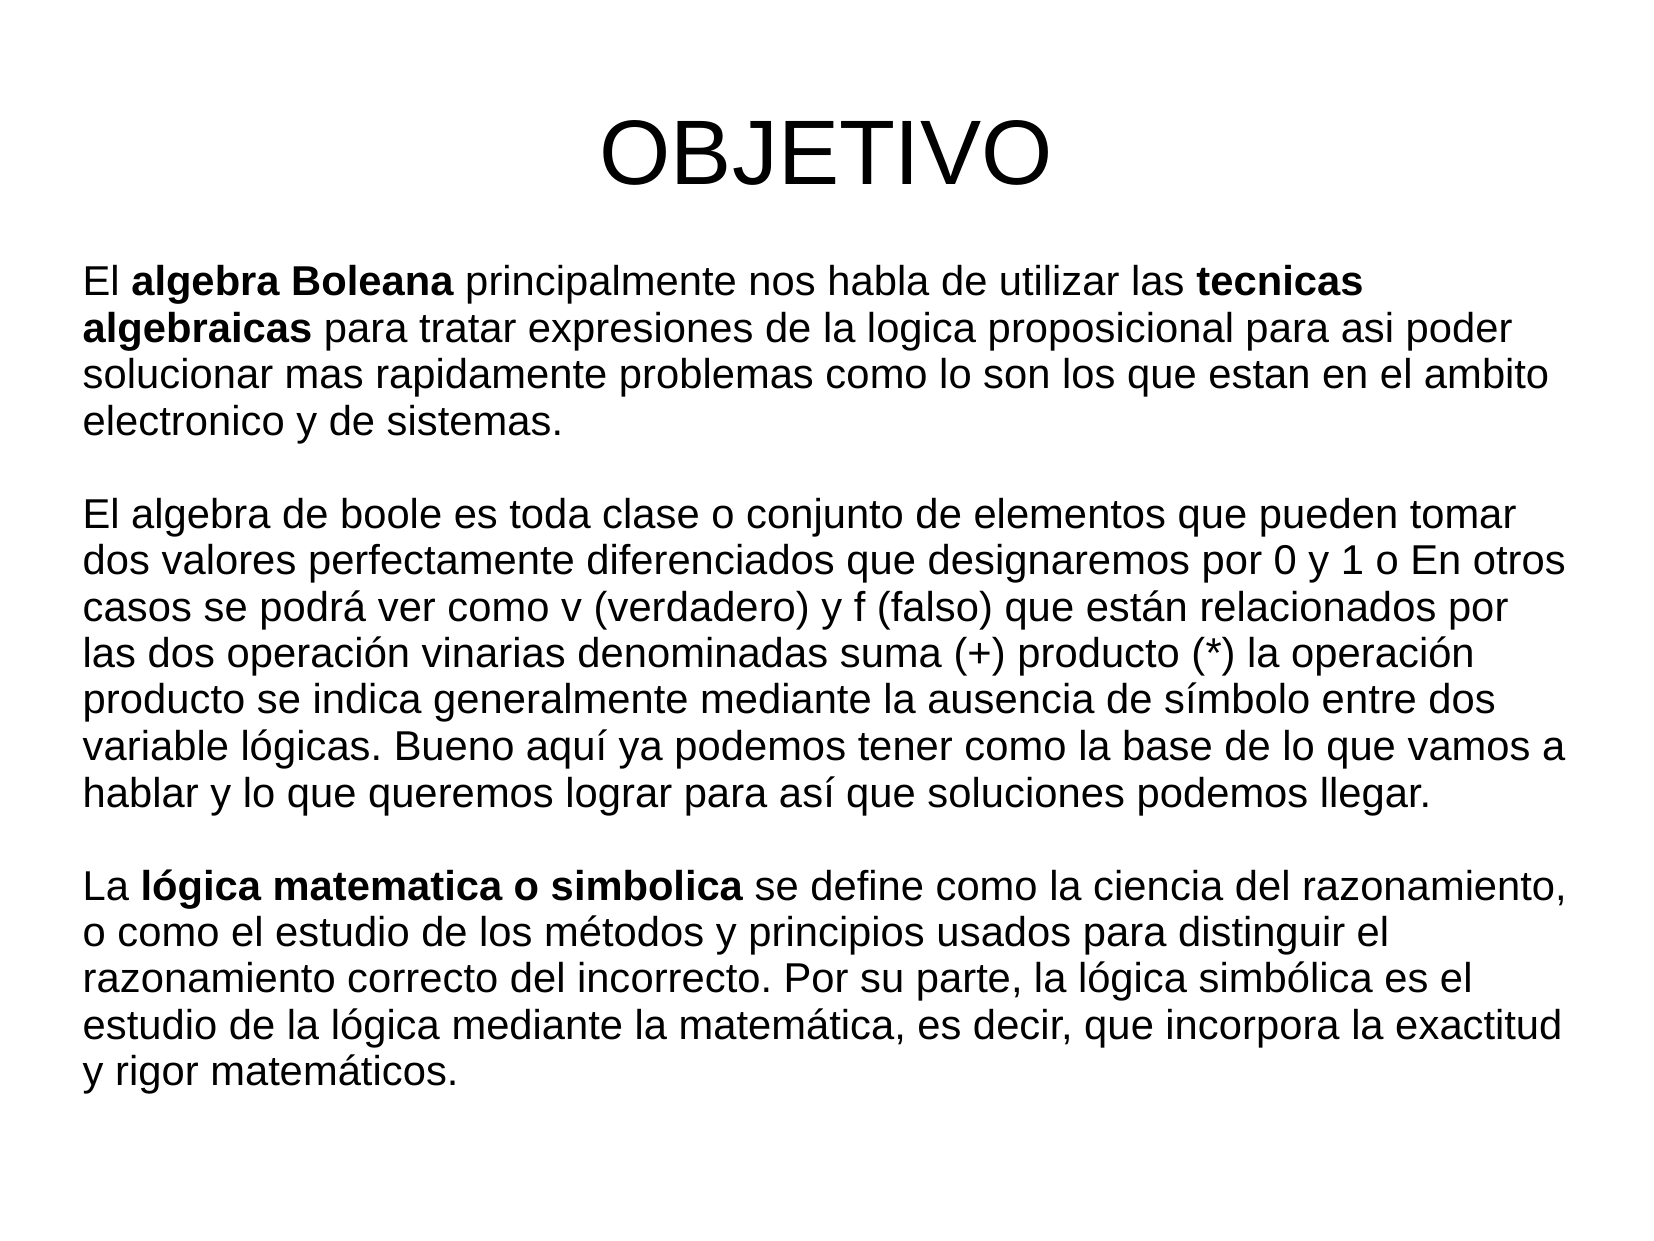

# OBJETIVO
El algebra Boleana principalmente nos habla de utilizar las tecnicas algebraicas para tratar expresiones de la logica proposicional para asi poder solucionar mas rapidamente problemas como lo son los que estan en el ambito electronico y de sistemas.
El algebra de boole es toda clase o conjunto de elementos que pueden tomar dos valores perfectamente diferenciados que designaremos por 0 y 1 o En otros casos se podrá ver como v (verdadero) y f (falso) que están relacionados por las dos operación vinarias denominadas suma (+) producto (*) la operación producto se indica generalmente mediante la ausencia de símbolo entre dos variable lógicas. Bueno aquí ya podemos tener como la base de lo que vamos a hablar y lo que queremos lograr para así que soluciones podemos llegar.
La lógica matematica o simbolica se define como la ciencia del razonamiento, o como el estudio de los métodos y principios usados para distinguir el razonamiento correcto del incorrecto. Por su parte, la lógica simbólica es el estudio de la lógica mediante la matemática, es decir, que incorpora la exactitud y rigor matemáticos.